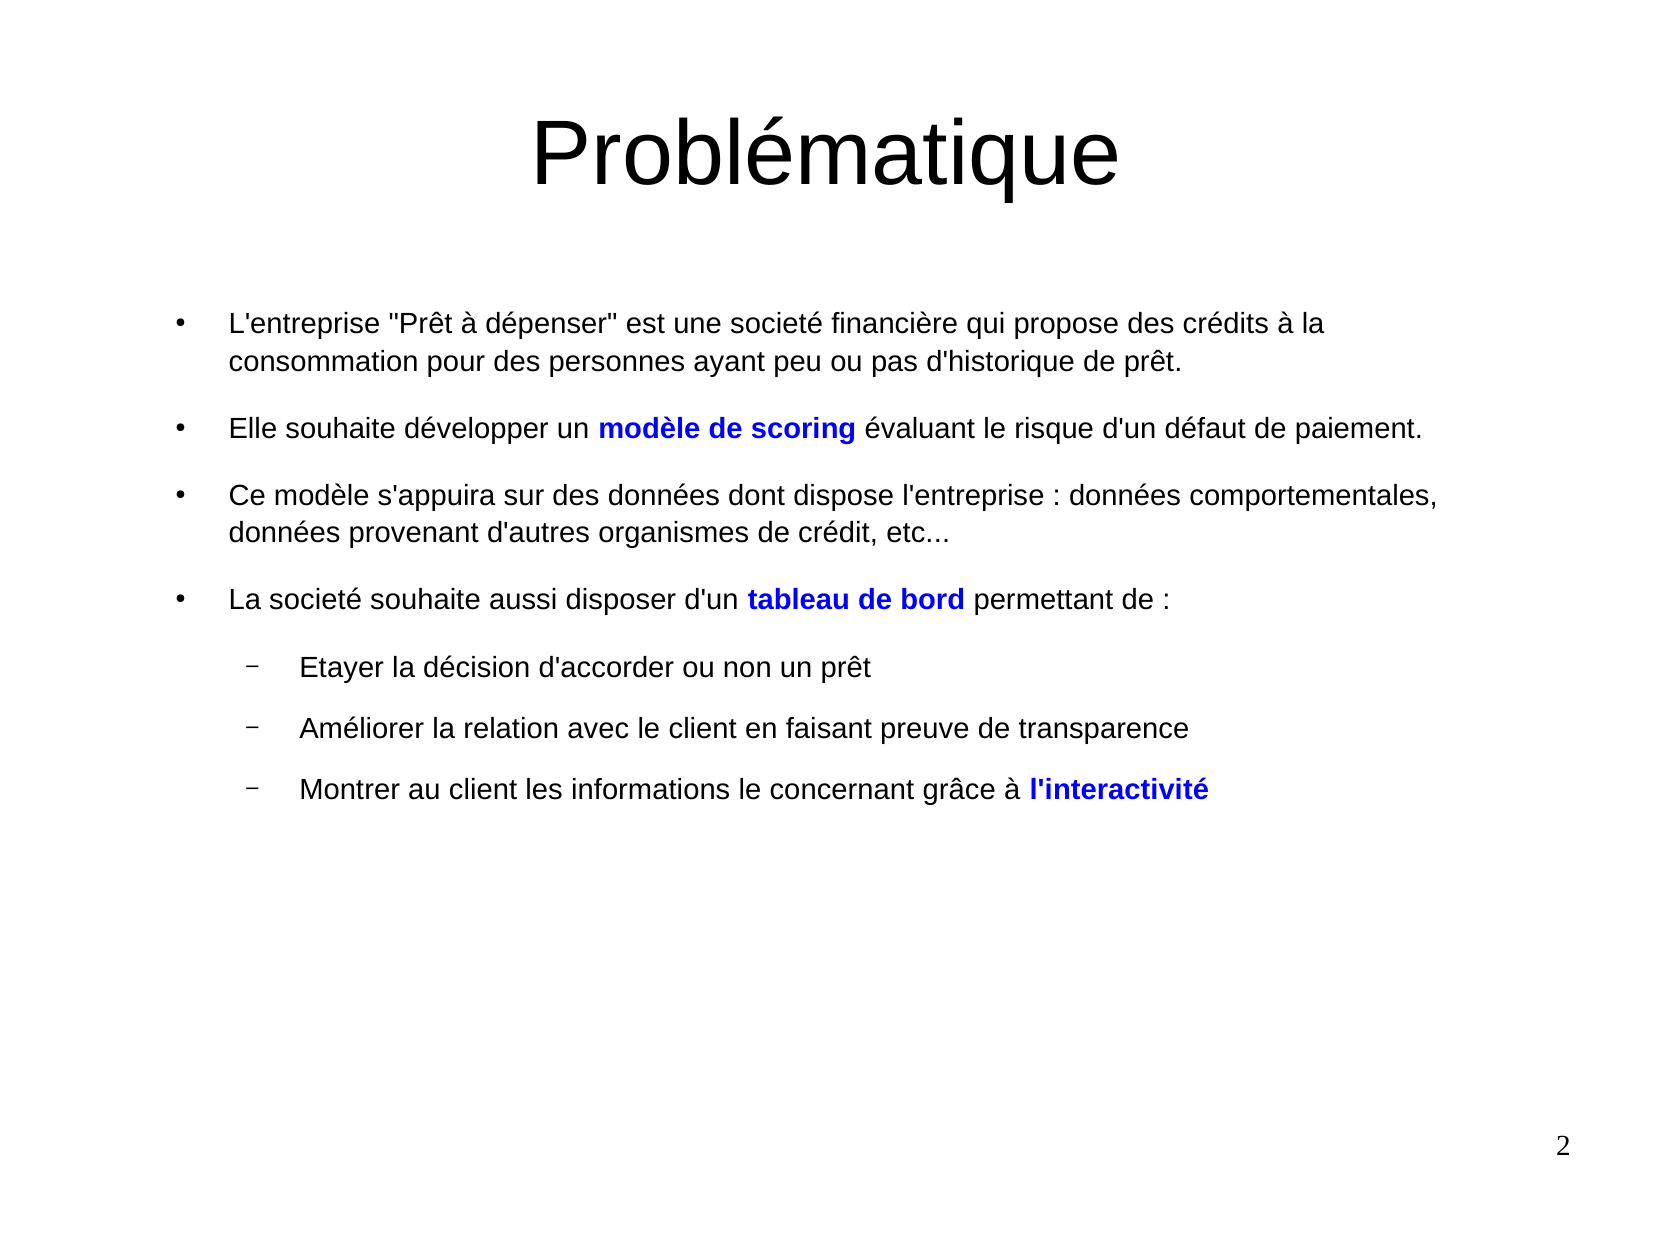

# Problématique
L'entreprise "Prêt à dépenser" est une societé financière qui propose des crédits à la consommation pour des personnes ayant peu ou pas d'historique de prêt.
Elle souhaite développer un modèle de scoring évaluant le risque d'un défaut de paiement.
Ce modèle s'appuira sur des données dont dispose l'entreprise : données comportementales, données provenant d'autres organismes de crédit, etc...
La societé souhaite aussi disposer d'un tableau de bord permettant de :
Etayer la décision d'accorder ou non un prêt
Améliorer la relation avec le client en faisant preuve de transparence
Montrer au client les informations le concernant grâce à l'interactivité
2